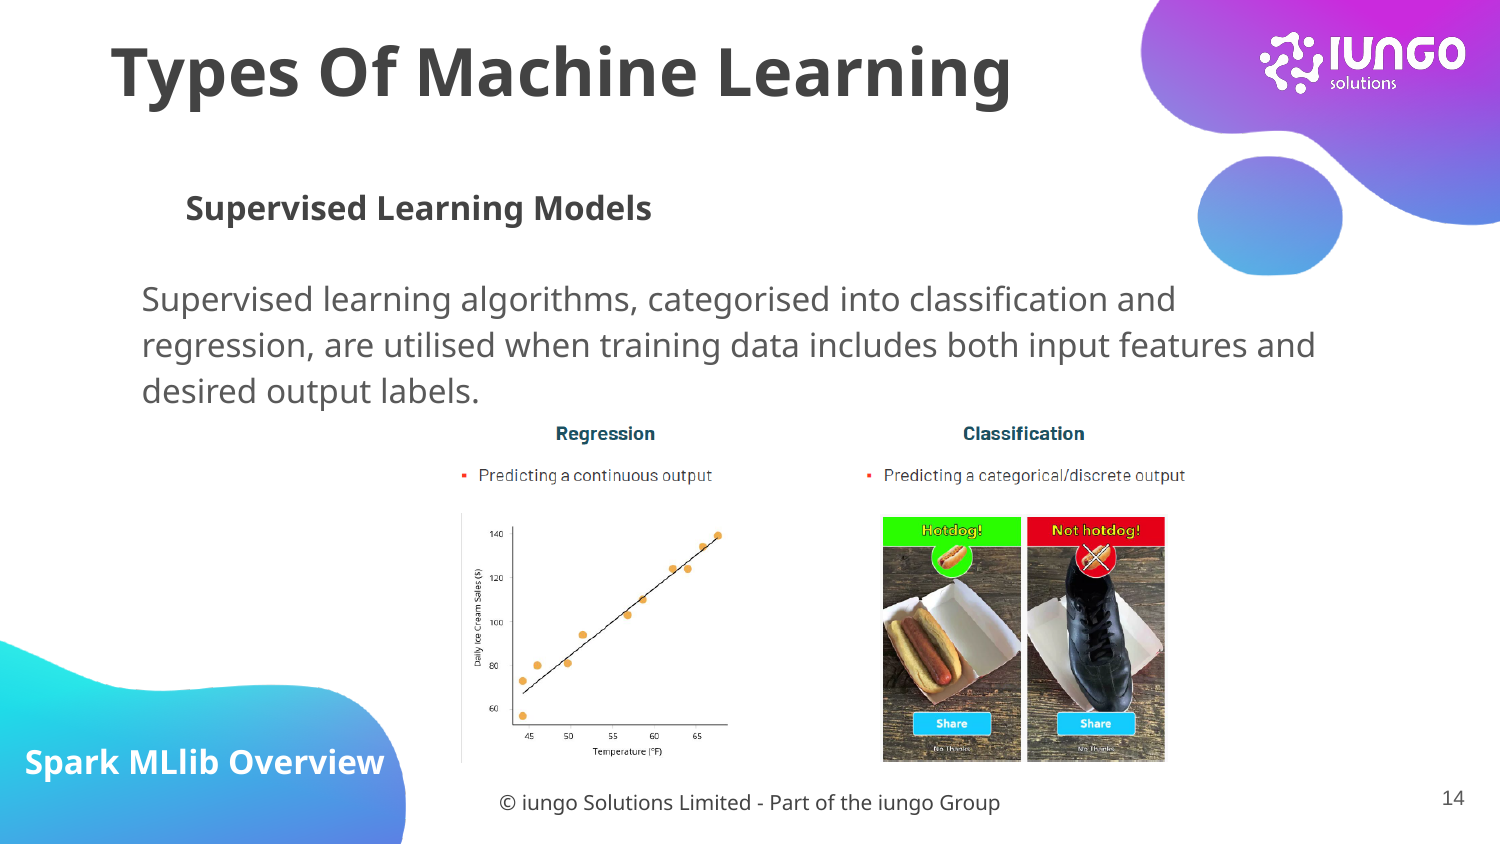

# Types Of Machine Learning
Supervised Learning Models
Supervised learning algorithms, categorised into classification and regression, are utilised when training data includes both input features and desired output labels.
Spark MLlib Overview